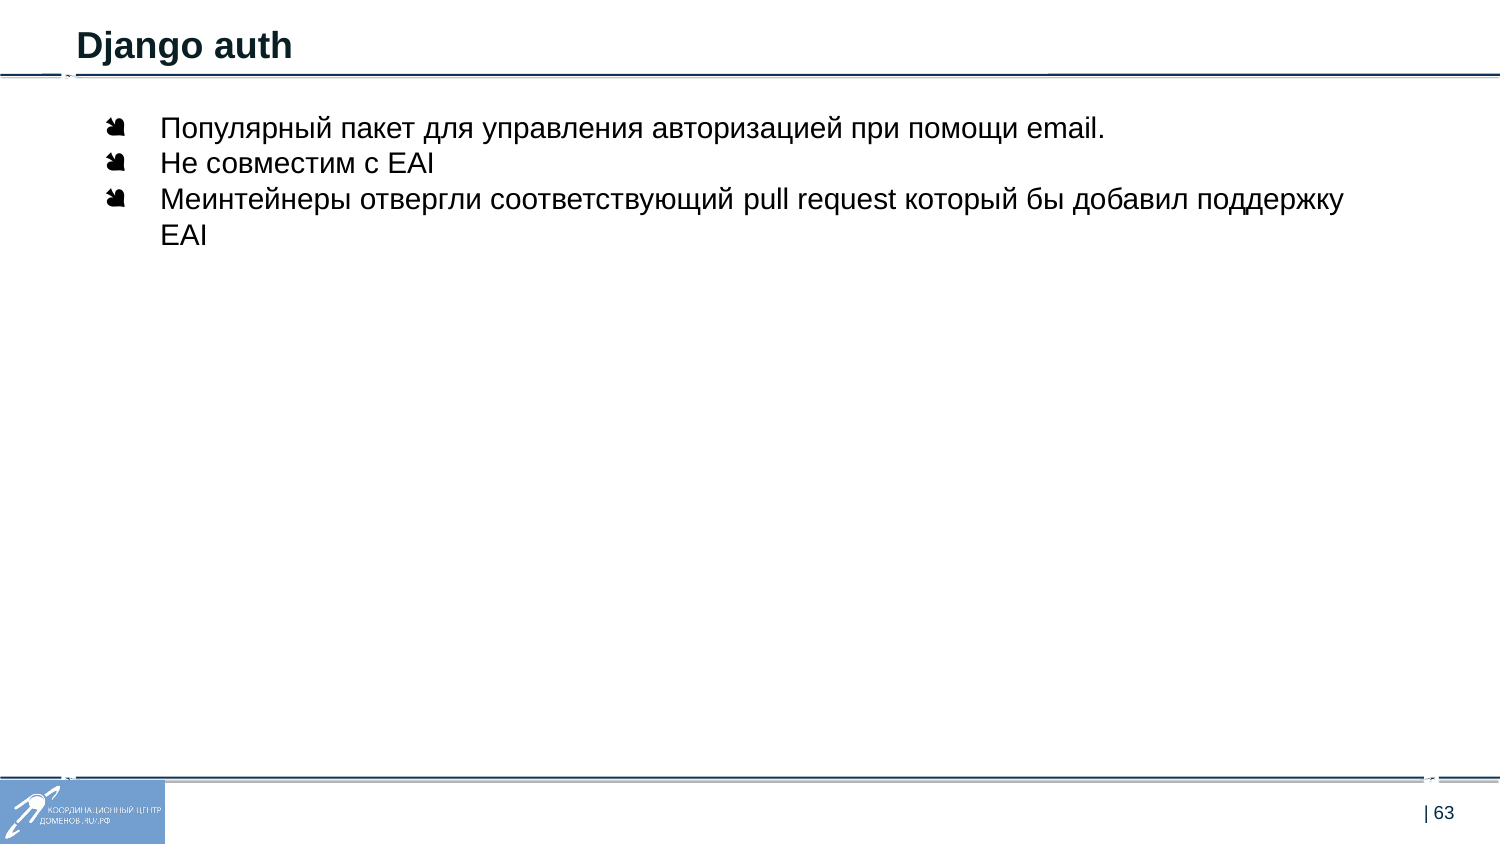

# Django auth
Популярный пакет для управления авторизацией при помощи email.
Не совместим с EAI
Меинтейнеры отвергли соответствующий pull request который бы добавил поддержку EAI